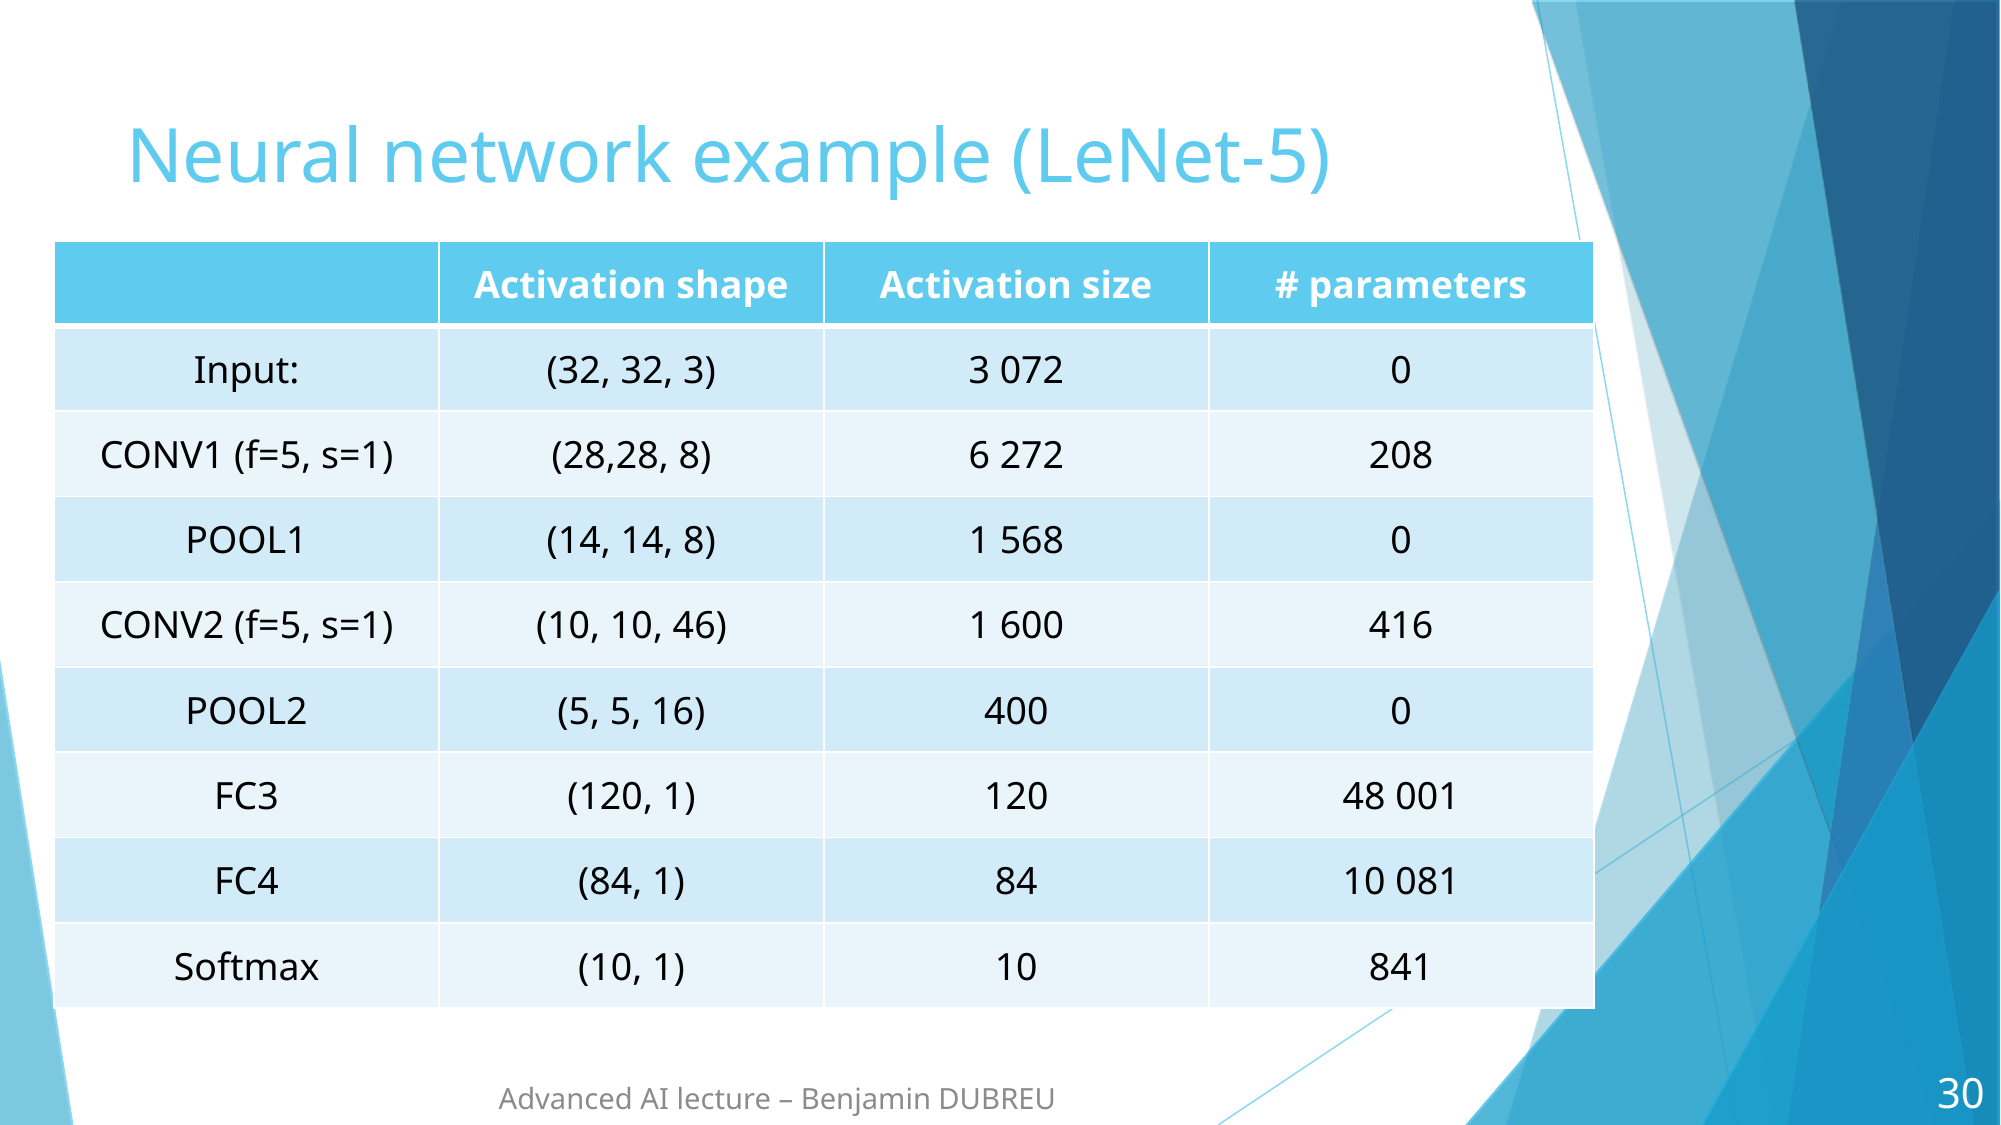

# Neural network example (LeNet-5)
| | Activation shape | Activation size | # parameters |
| --- | --- | --- | --- |
| Input: | (32, 32, 3) | 3 072 | 0 |
| CONV1 (f=5, s=1) | (28,28, 8) | 6 272 | 208 |
| POOL1 | (14, 14, 8) | 1 568 | 0 |
| CONV2 (f=5, s=1) | (10, 10, 46) | 1 600 | 416 |
| POOL2 | (5, 5, 16) | 400 | 0 |
| FC3 | (120, 1) | 120 | 48 001 |
| FC4 | (84, 1) | 84 | 10 081 |
| Softmax | (10, 1) | 10 | 841 |
Advanced AI lecture – Benjamin DUBREU